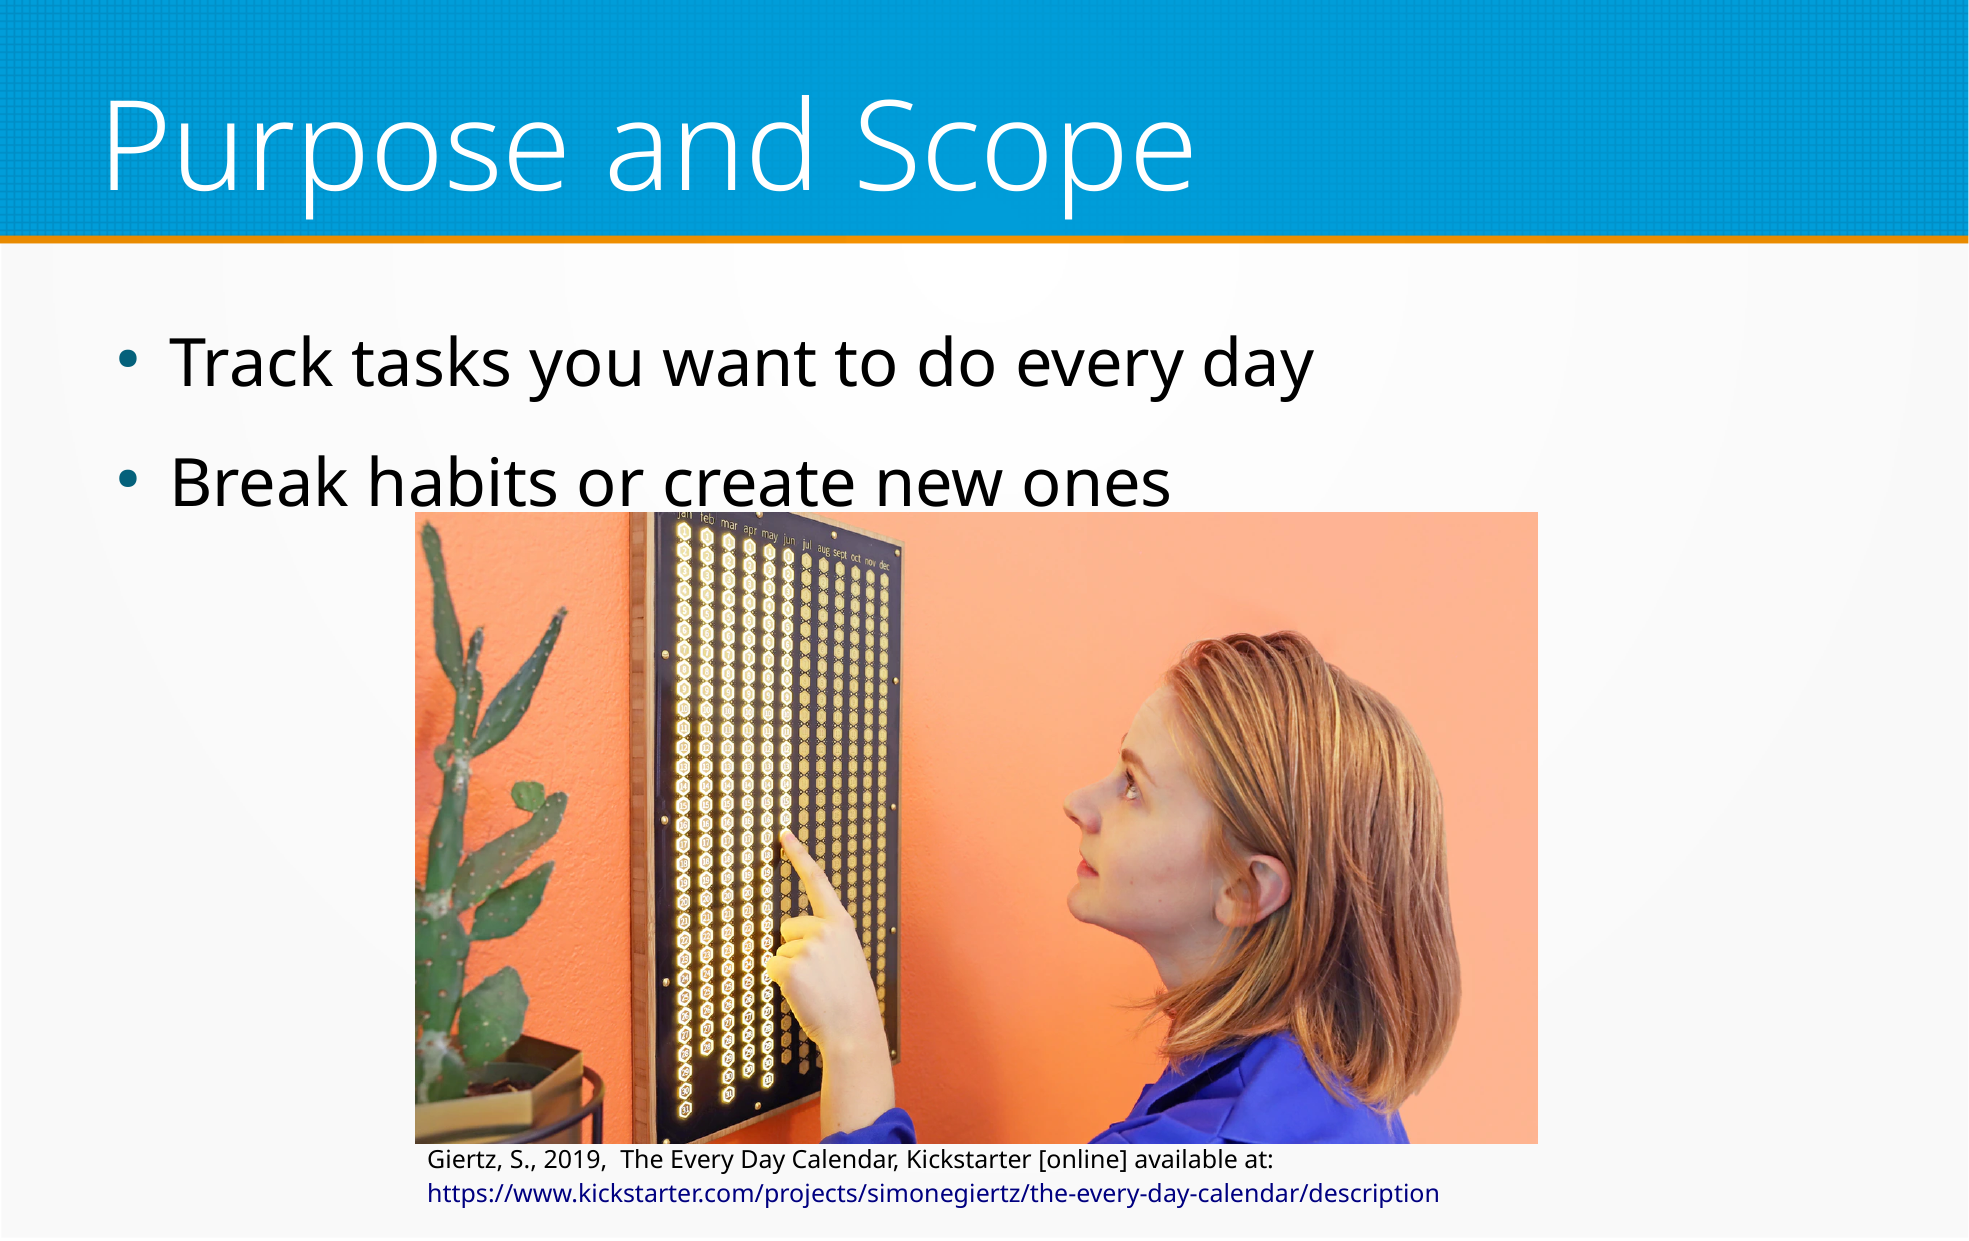

# Purpose and Scope
Track tasks you want to do every day
Break habits or create new ones
Giertz, S., 2019, The Every Day Calendar, Kickstarter [online] available at: https://www.kickstarter.com/projects/simonegiertz/the-every-day-calendar/description